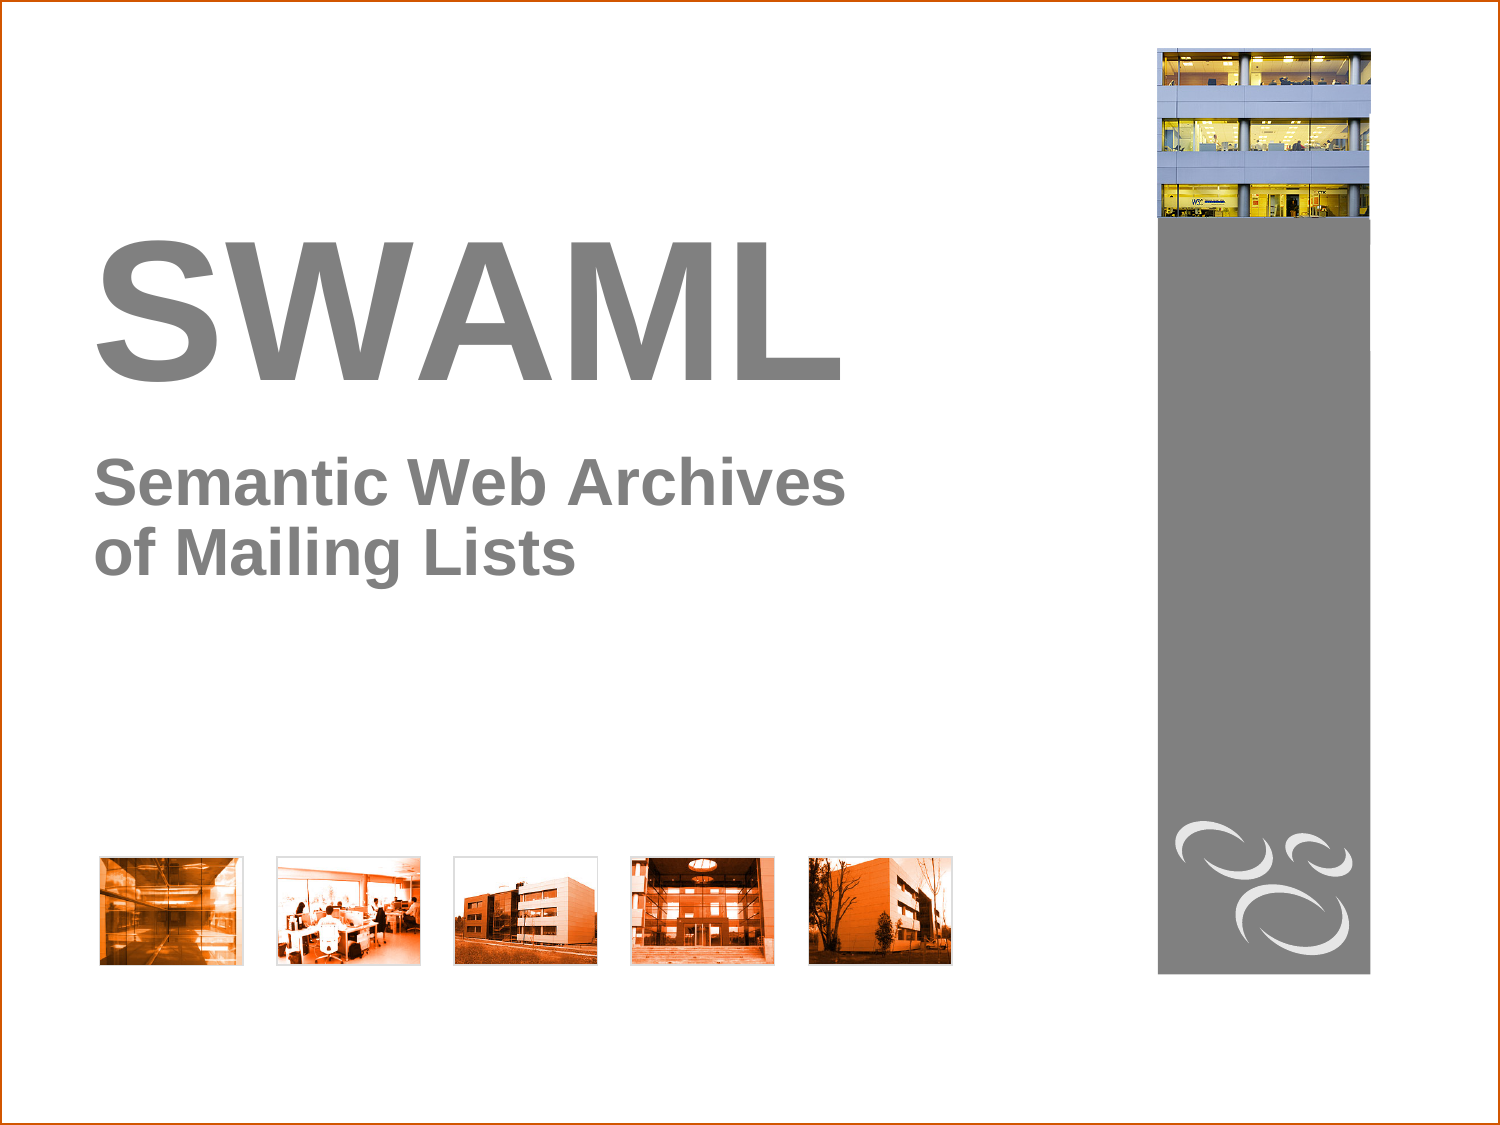

SWAML
Semantic Web Archives
of Mailing Lists